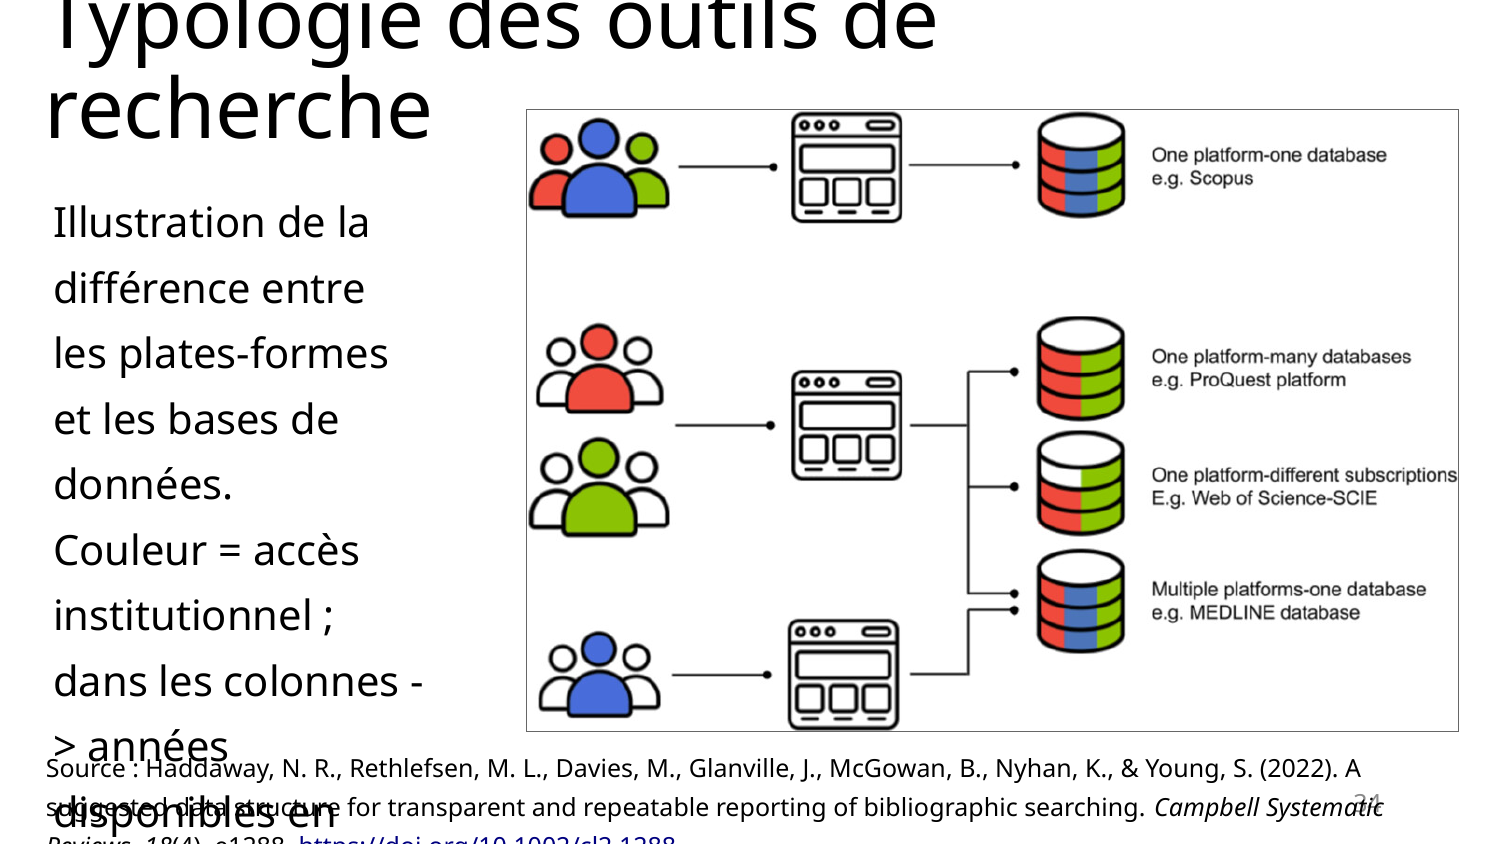

# Typologie des outils de recherche
Illustration de la différence entre les plates-formes et les bases de données.
Couleur = accès institutionnel ; dans les colonnes -> années disponibles en fonction accès institutionnel.
Source : Haddaway, N. R., Rethlefsen, M. L., Davies, M., Glanville, J., McGowan, B., Nyhan, K., & Young, S. (2022). A suggested data structure for transparent and repeatable reporting of bibliographic searching. Campbell Systematic Reviews, 18(4), e1288. https://doi.org/10.1002/cl2.1288
34